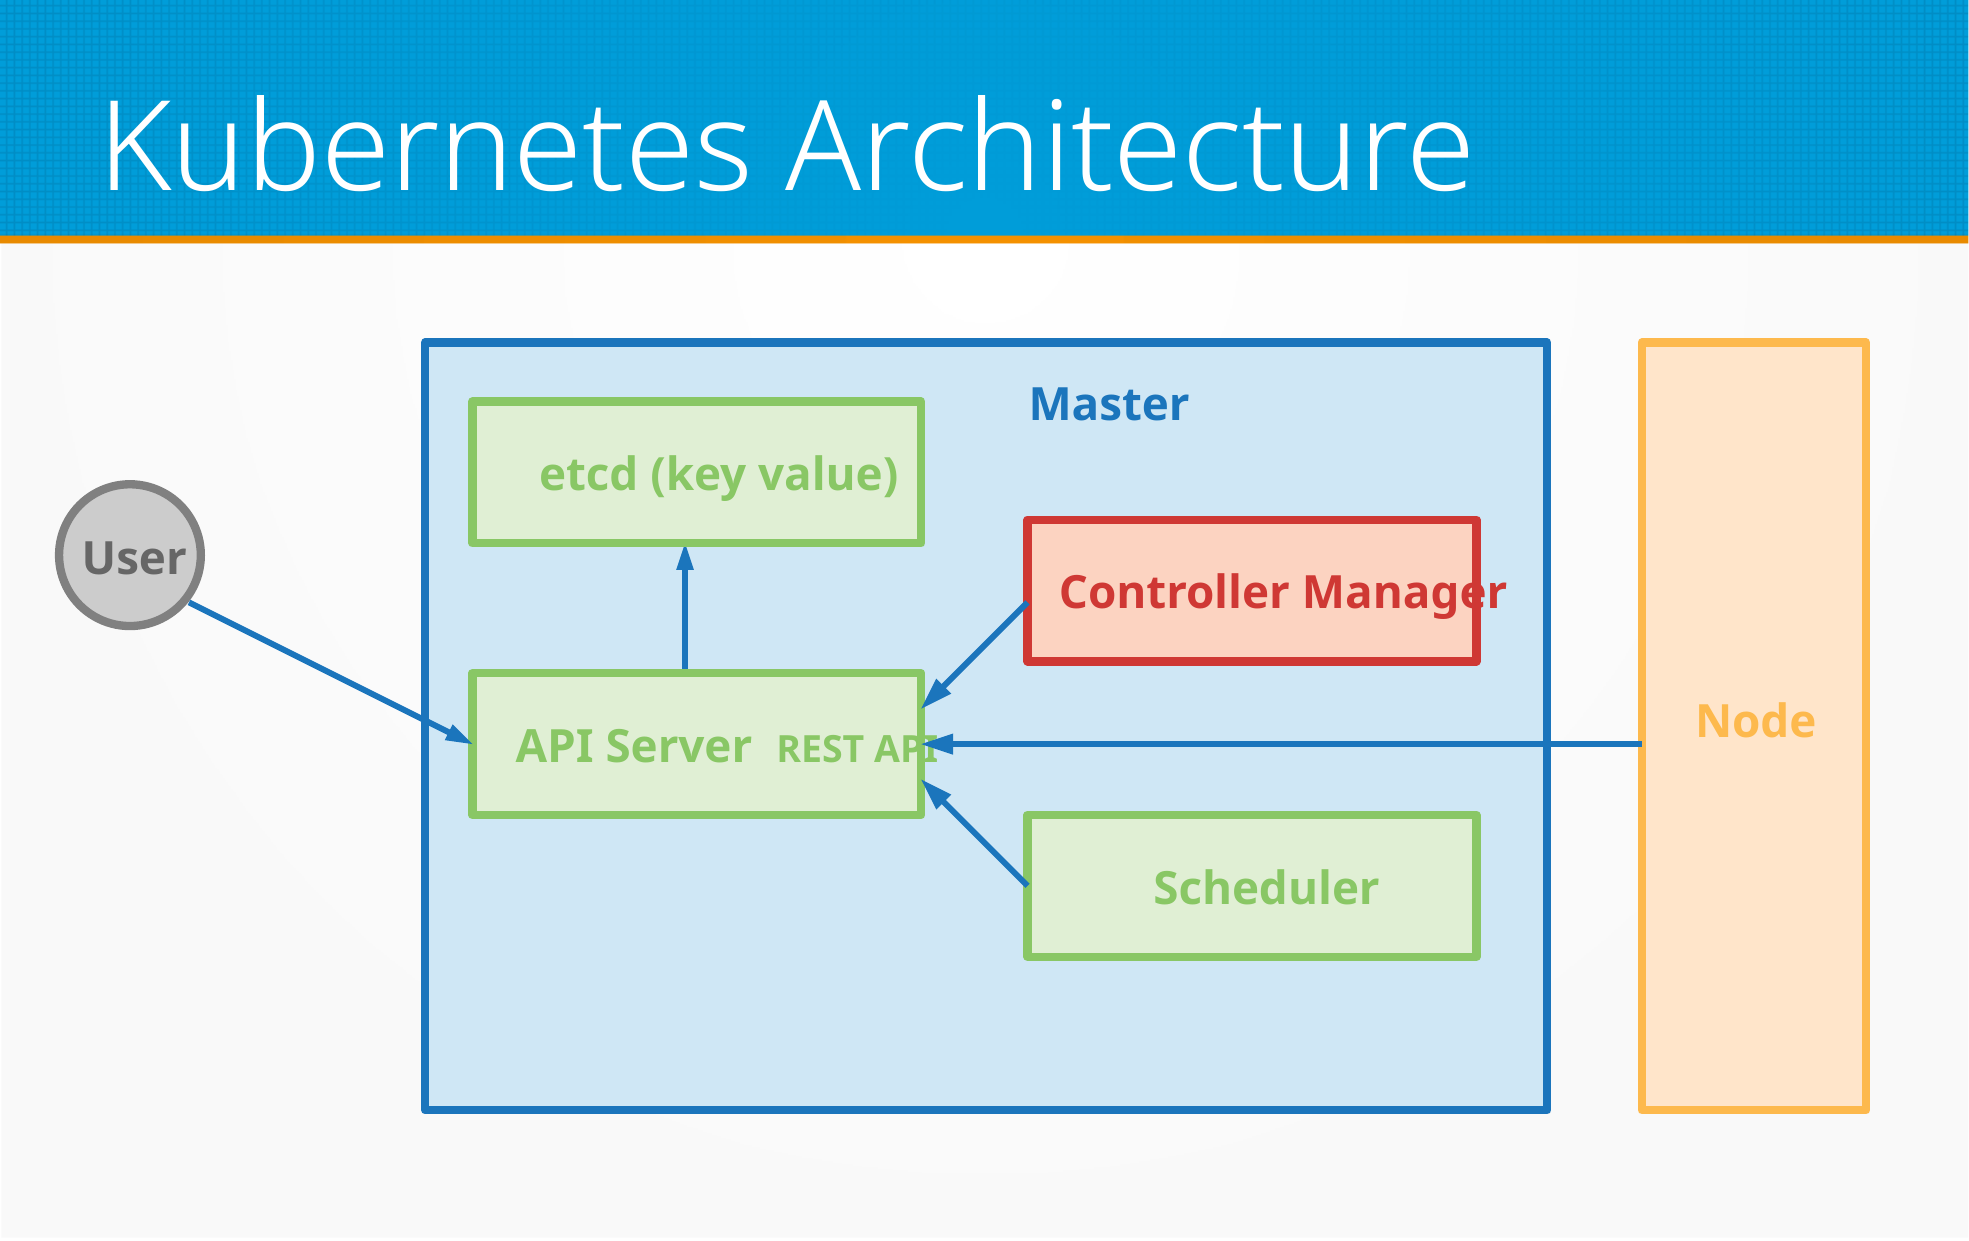

# Kubernetes Architecture
Master
etcd (key value)
User
Controller Manager
Node
API Server REST API
Scheduler